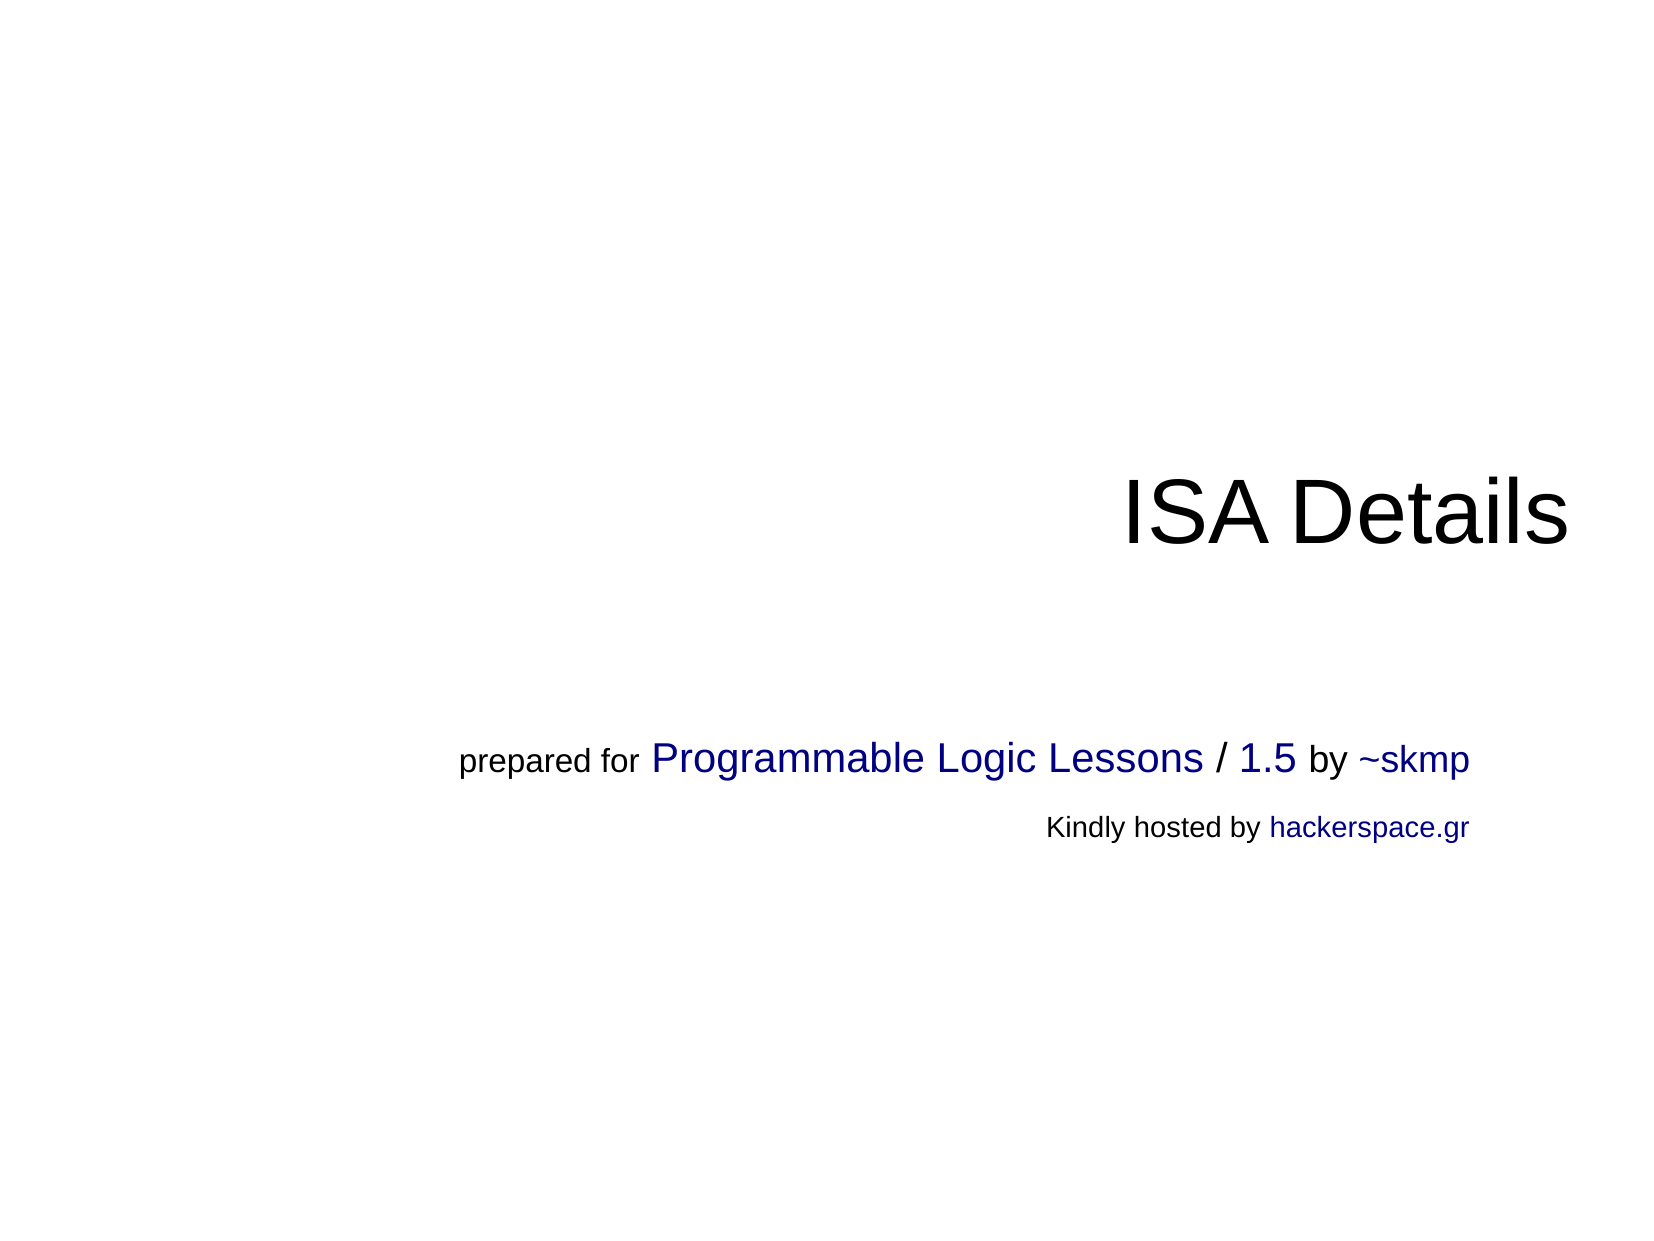

# ISA Details
prepared for Programmable Logic Lessons / 1.5 by ~skmp
Kindly hosted by hackerspace.gr